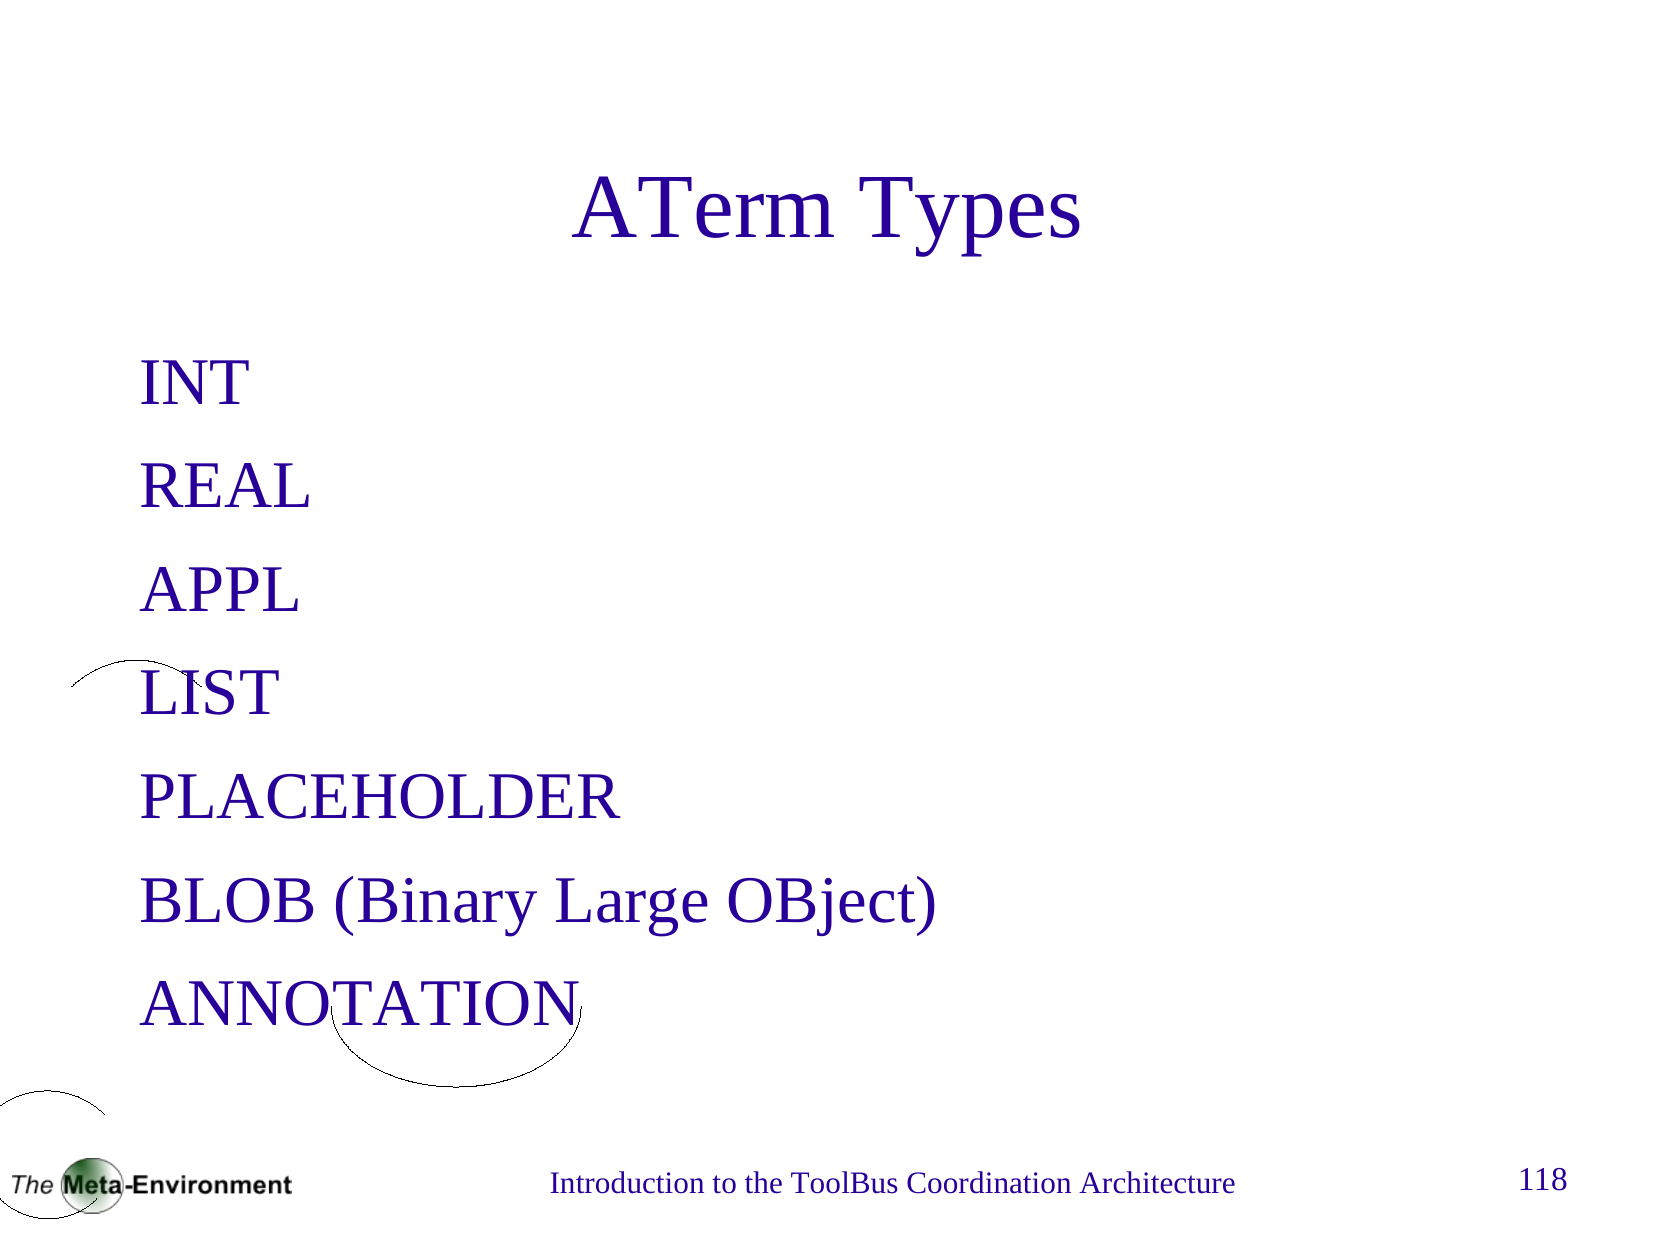

# ATerm Types
INT
REAL
APPL
LIST
PLACEHOLDER
BLOB (Binary Large OBject)
ANNOTATION